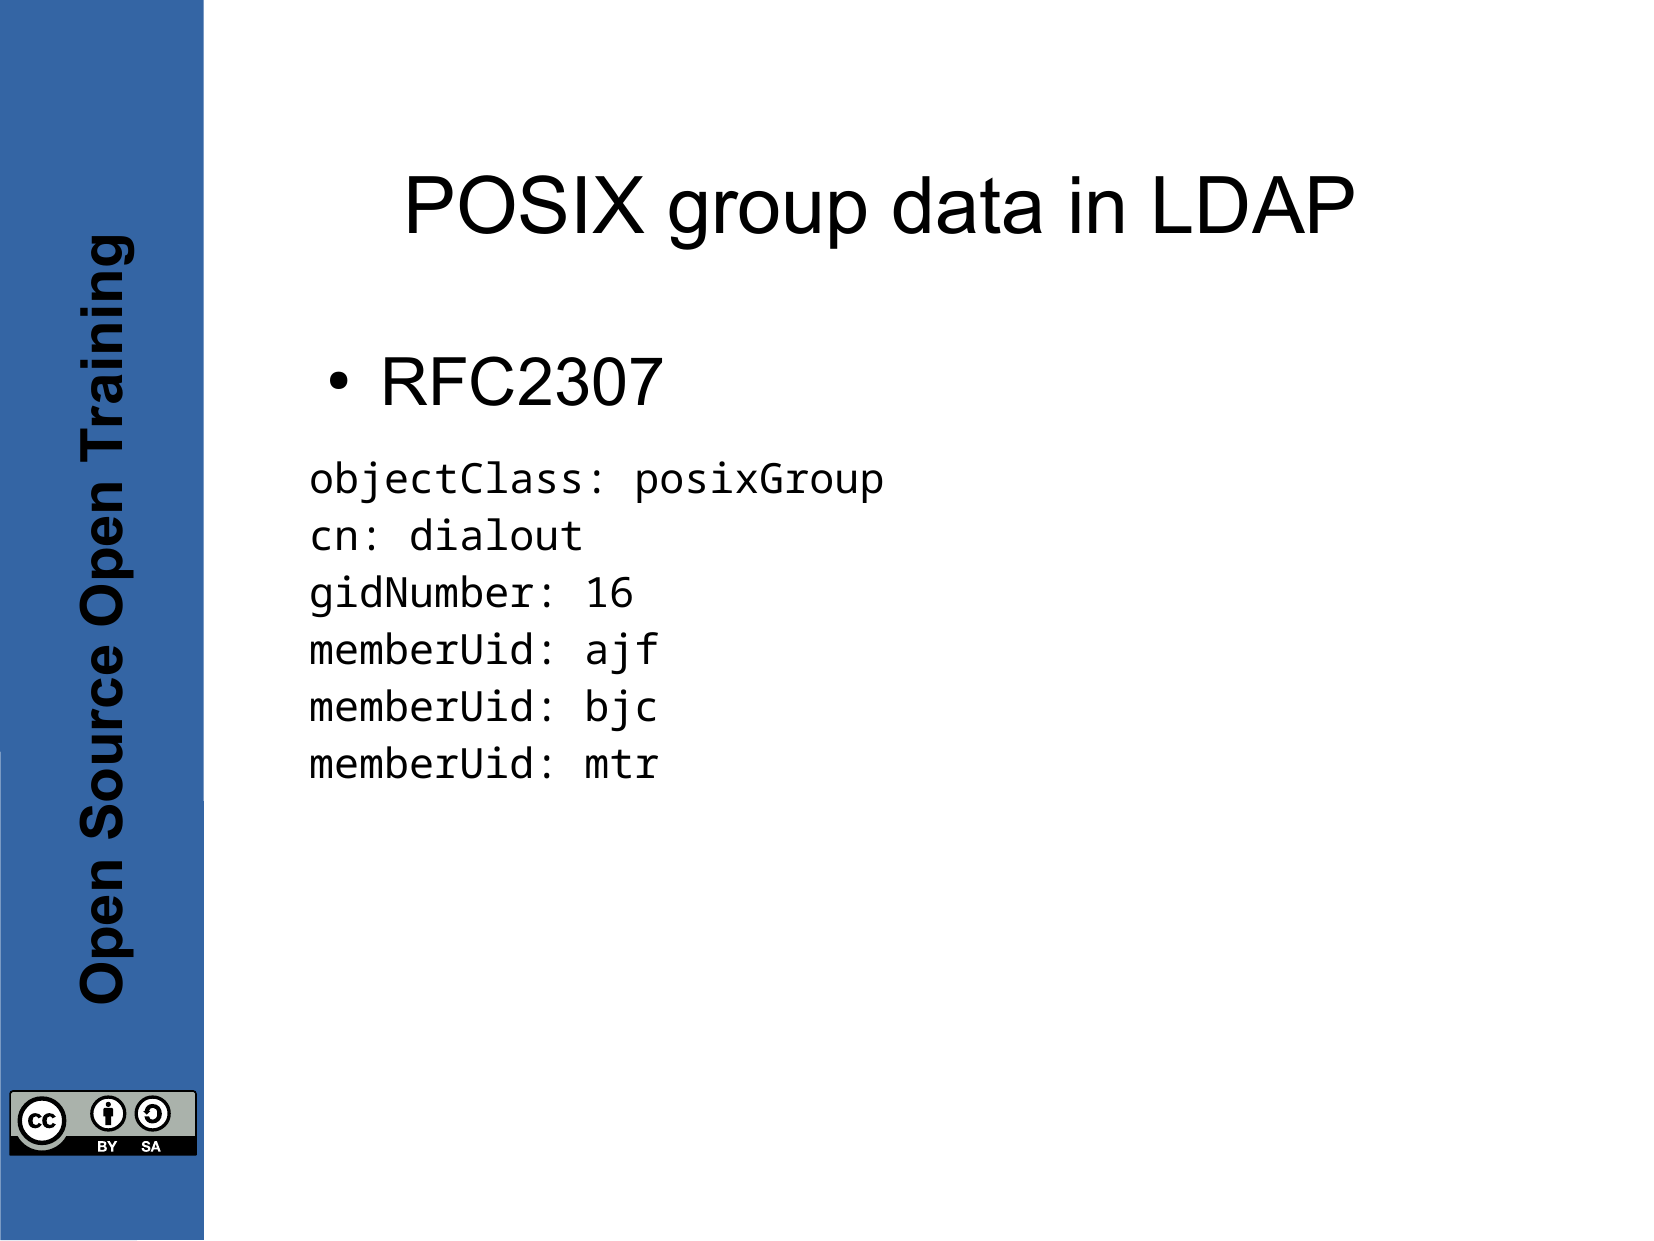

# POSIX group data in LDAP
RFC2307
objectClass: posixGroup
cn: dialout
gidNumber: 16
memberUid: ajf
memberUid: bjc
memberUid: mtr